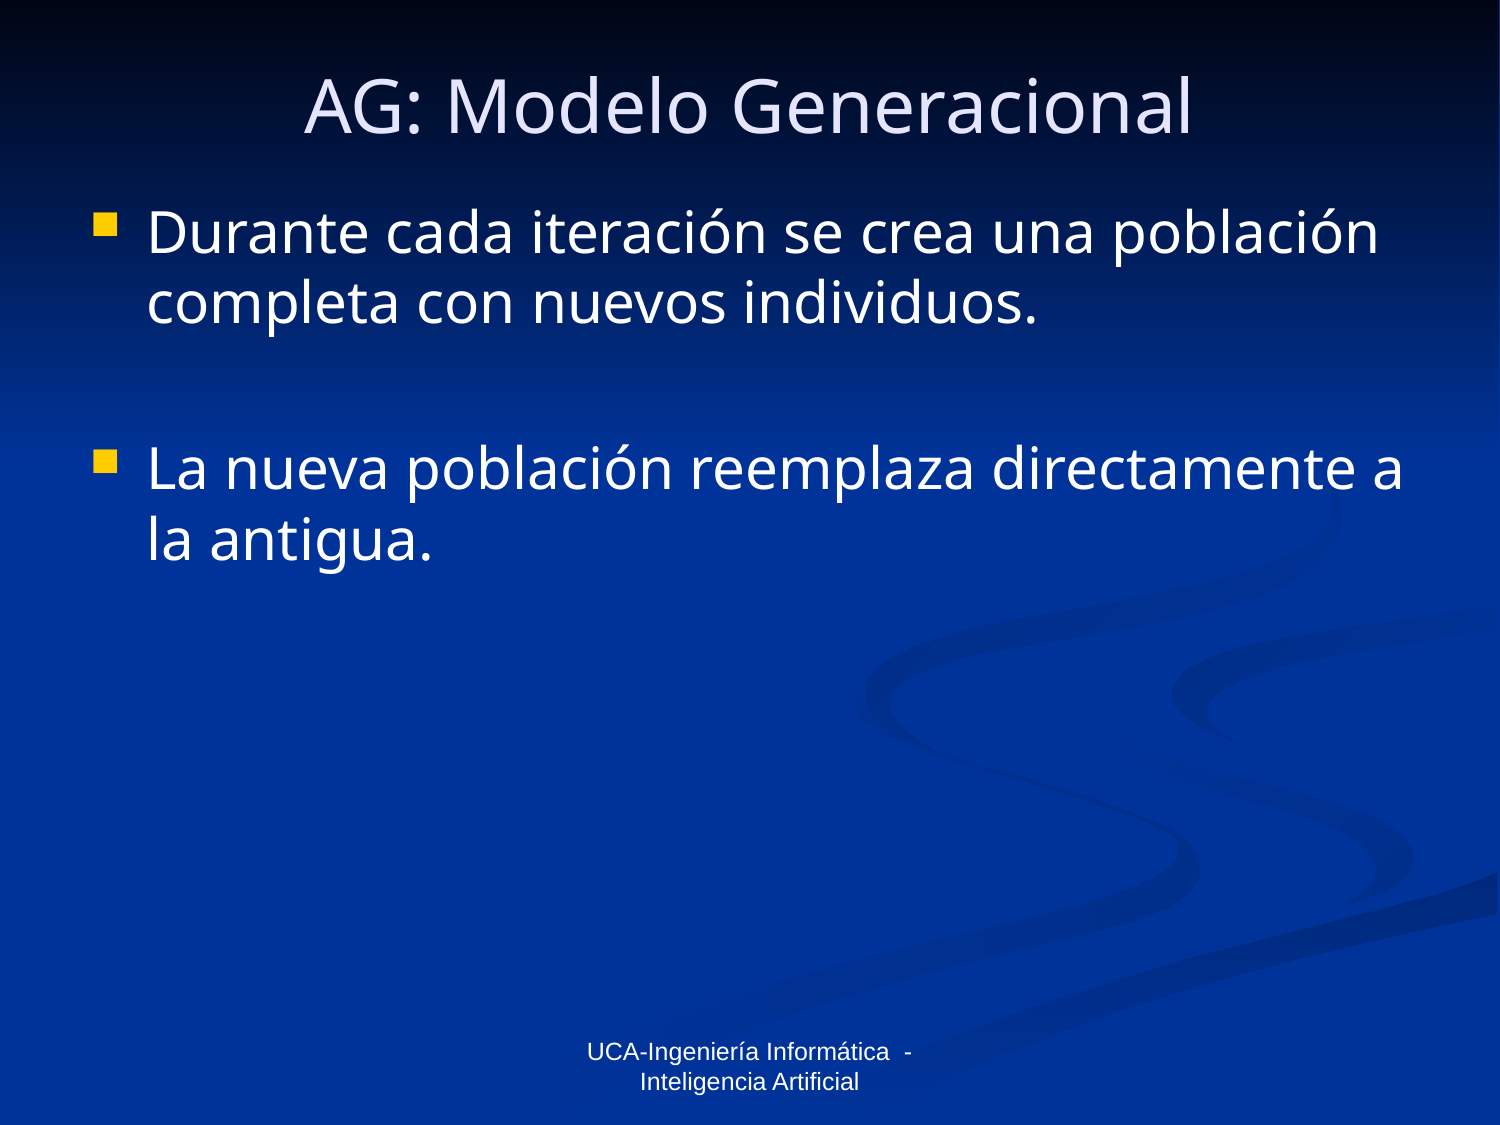

# AG: Modelo Generacional
Durante cada iteración se crea una población completa con nuevos individuos.
La nueva población reemplaza directamente a la antigua.
UCA-Ingeniería Informática - Inteligencia Artificial